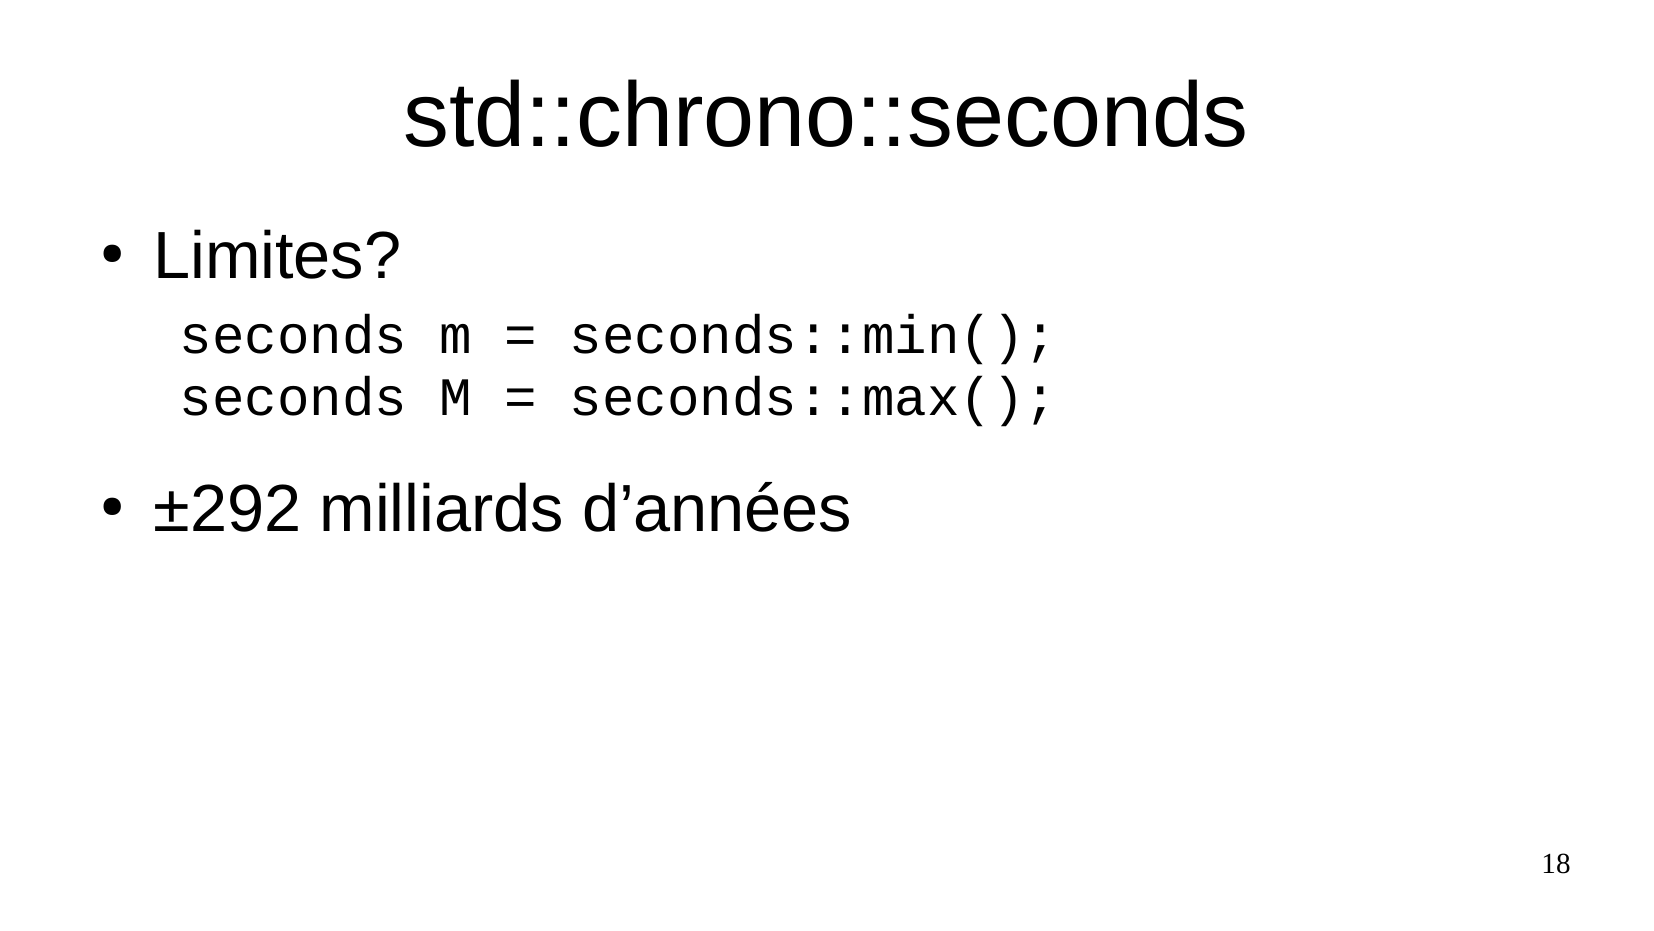

# std::chrono::seconds
Limites?
±292 milliards d’années
seconds m = seconds::min();
seconds M = seconds::max();
18